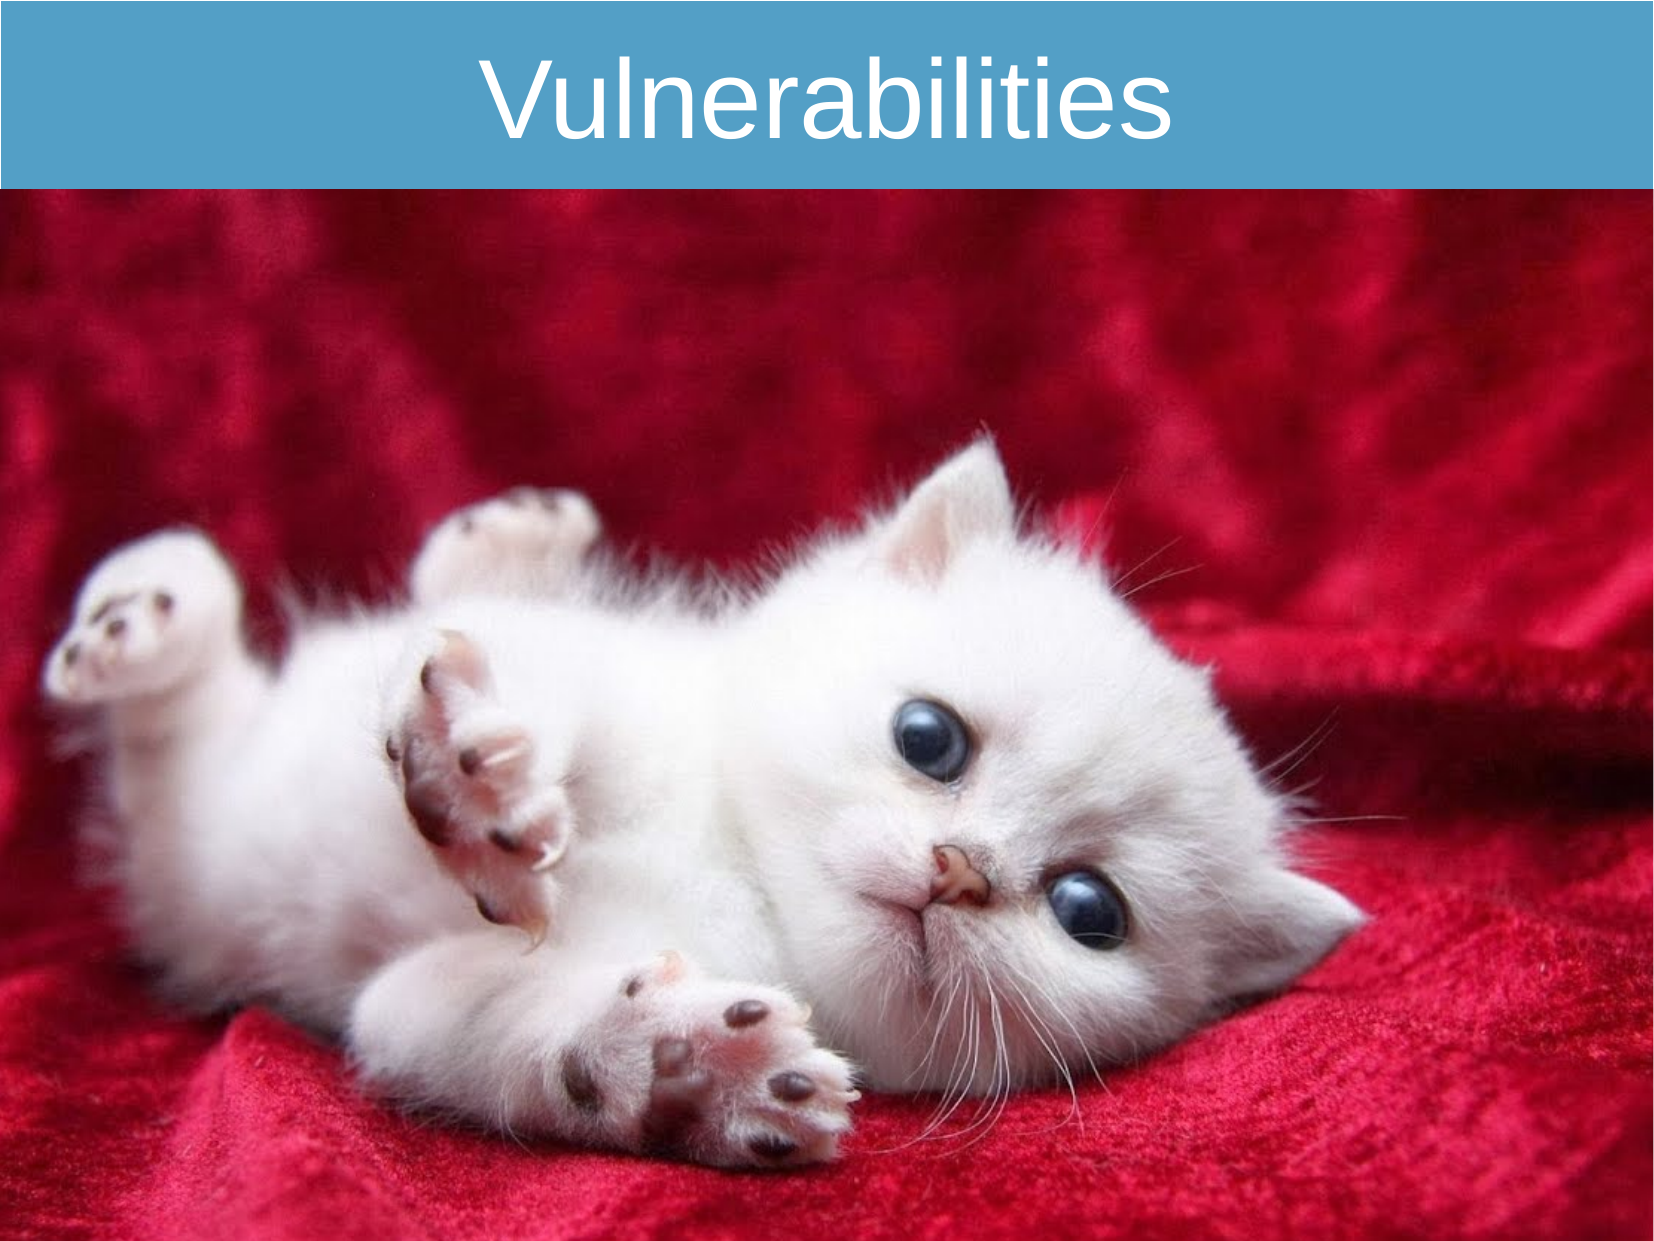

Vulnerabilities
# Presented by Edoardo Lenzi 1 / 20